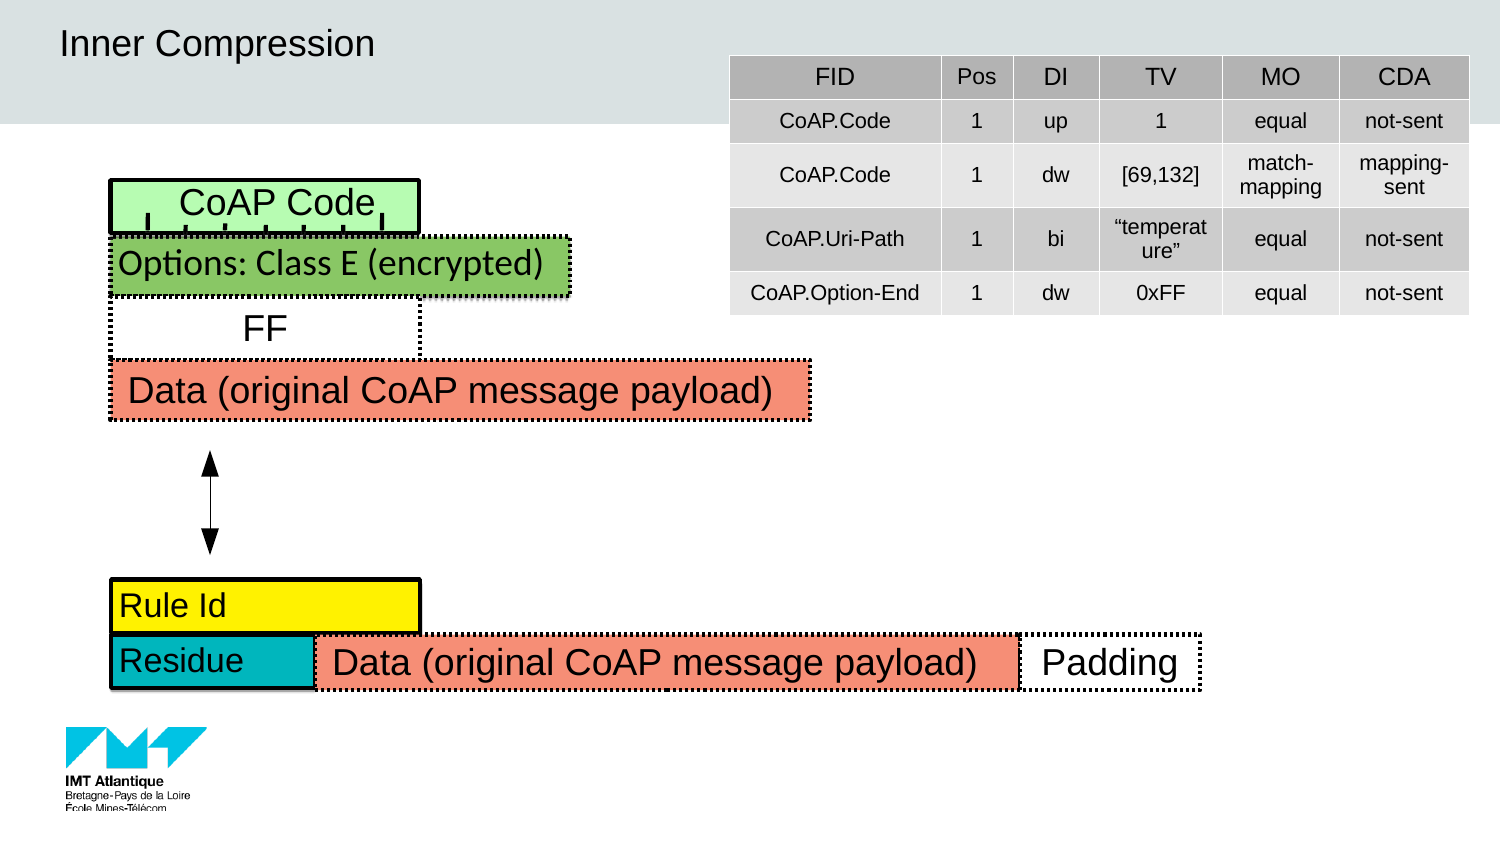

Inner Compression
| FID | Pos | DI | TV | MO | CDA |
| --- | --- | --- | --- | --- | --- |
| CoAP.Code | 1 | up | 1 | equal | not-sent |
| CoAP.Code | 1 | dw | [69,132] | match-mapping | mapping-sent |
| CoAP.Uri-Path | 1 | bi | “temperature” | equal | not-sent |
| CoAP.Option-End | 1 | dw | 0xFF | equal | not-sent |
CoAP Code
Options: Class E (encrypted)
FF
Data (original CoAP message payload)
Rule Id
Residue
Data (original CoAP message payload)
Padding